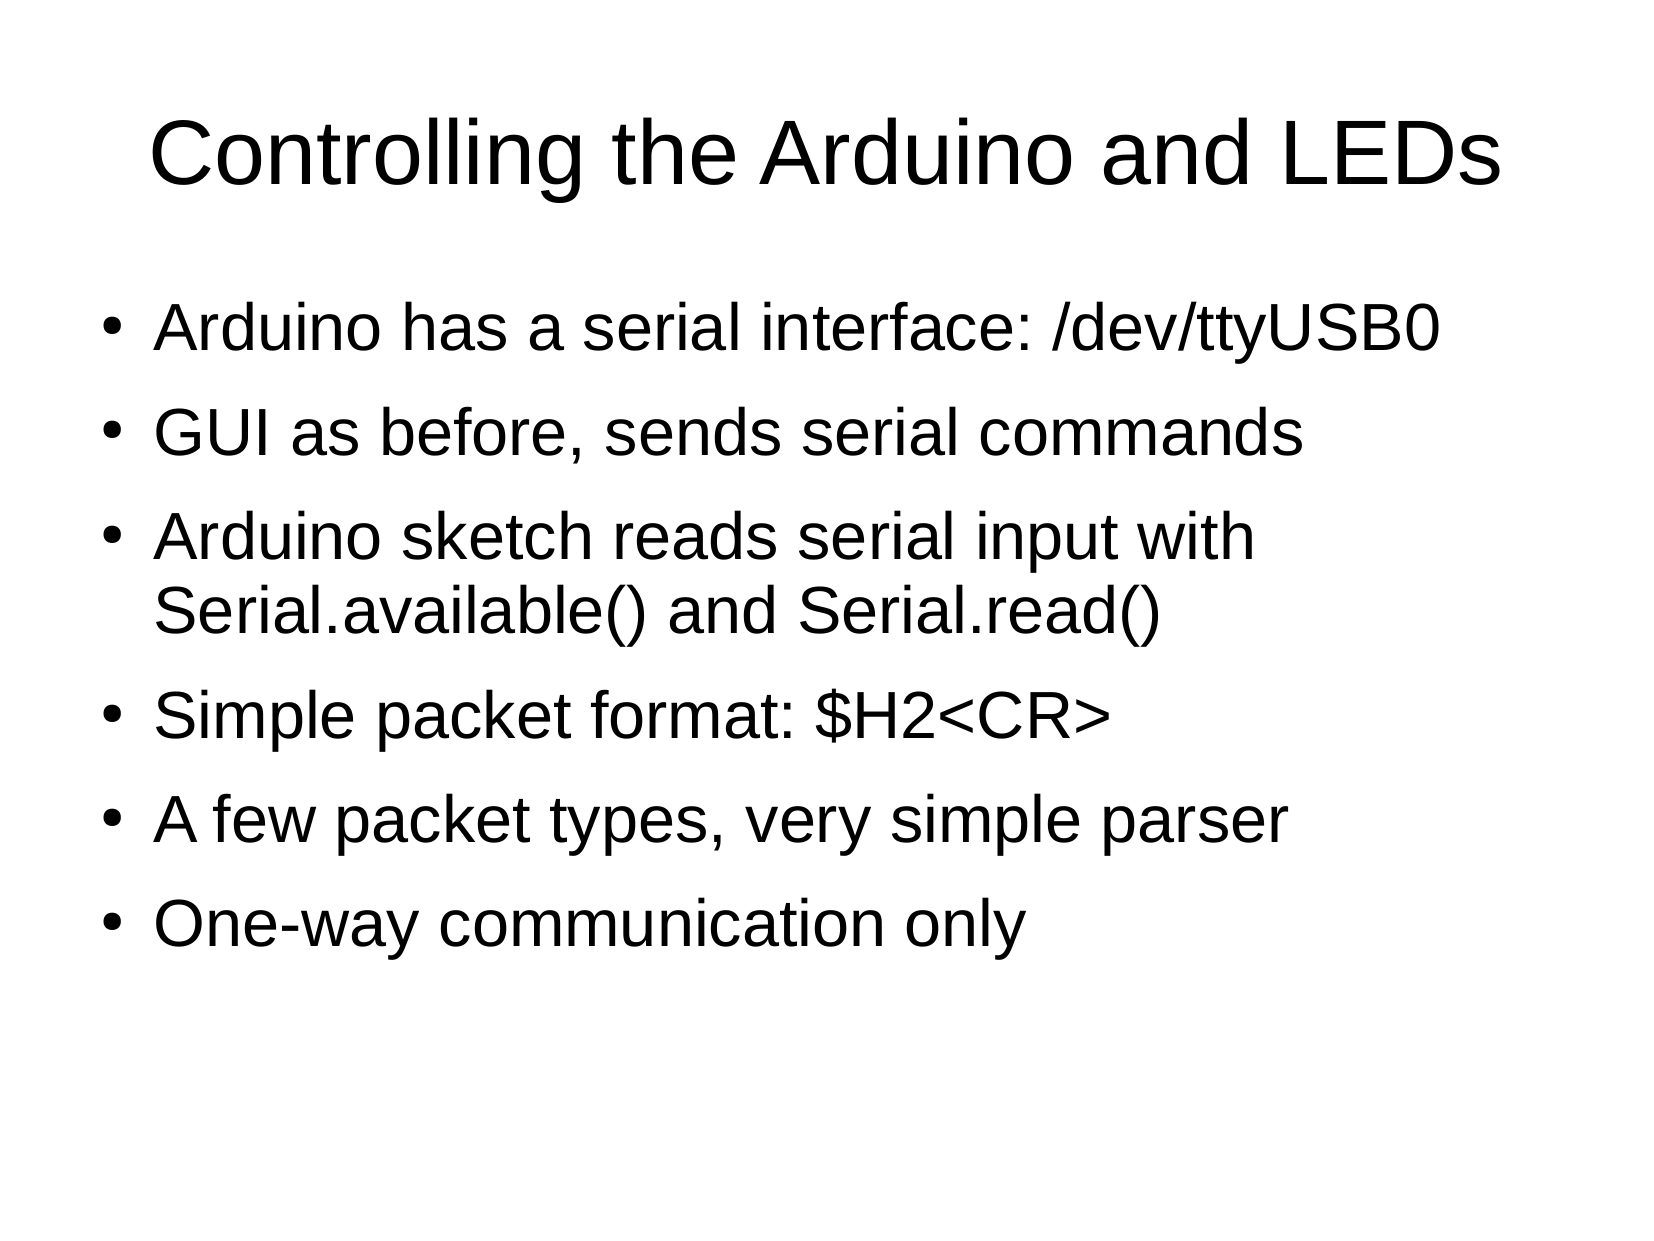

# Controlling the Arduino and LEDs
Arduino has a serial interface: /dev/ttyUSB0
GUI as before, sends serial commands
Arduino sketch reads serial input with Serial.available() and Serial.read()
Simple packet format: $H2<CR>
A few packet types, very simple parser
One-way communication only